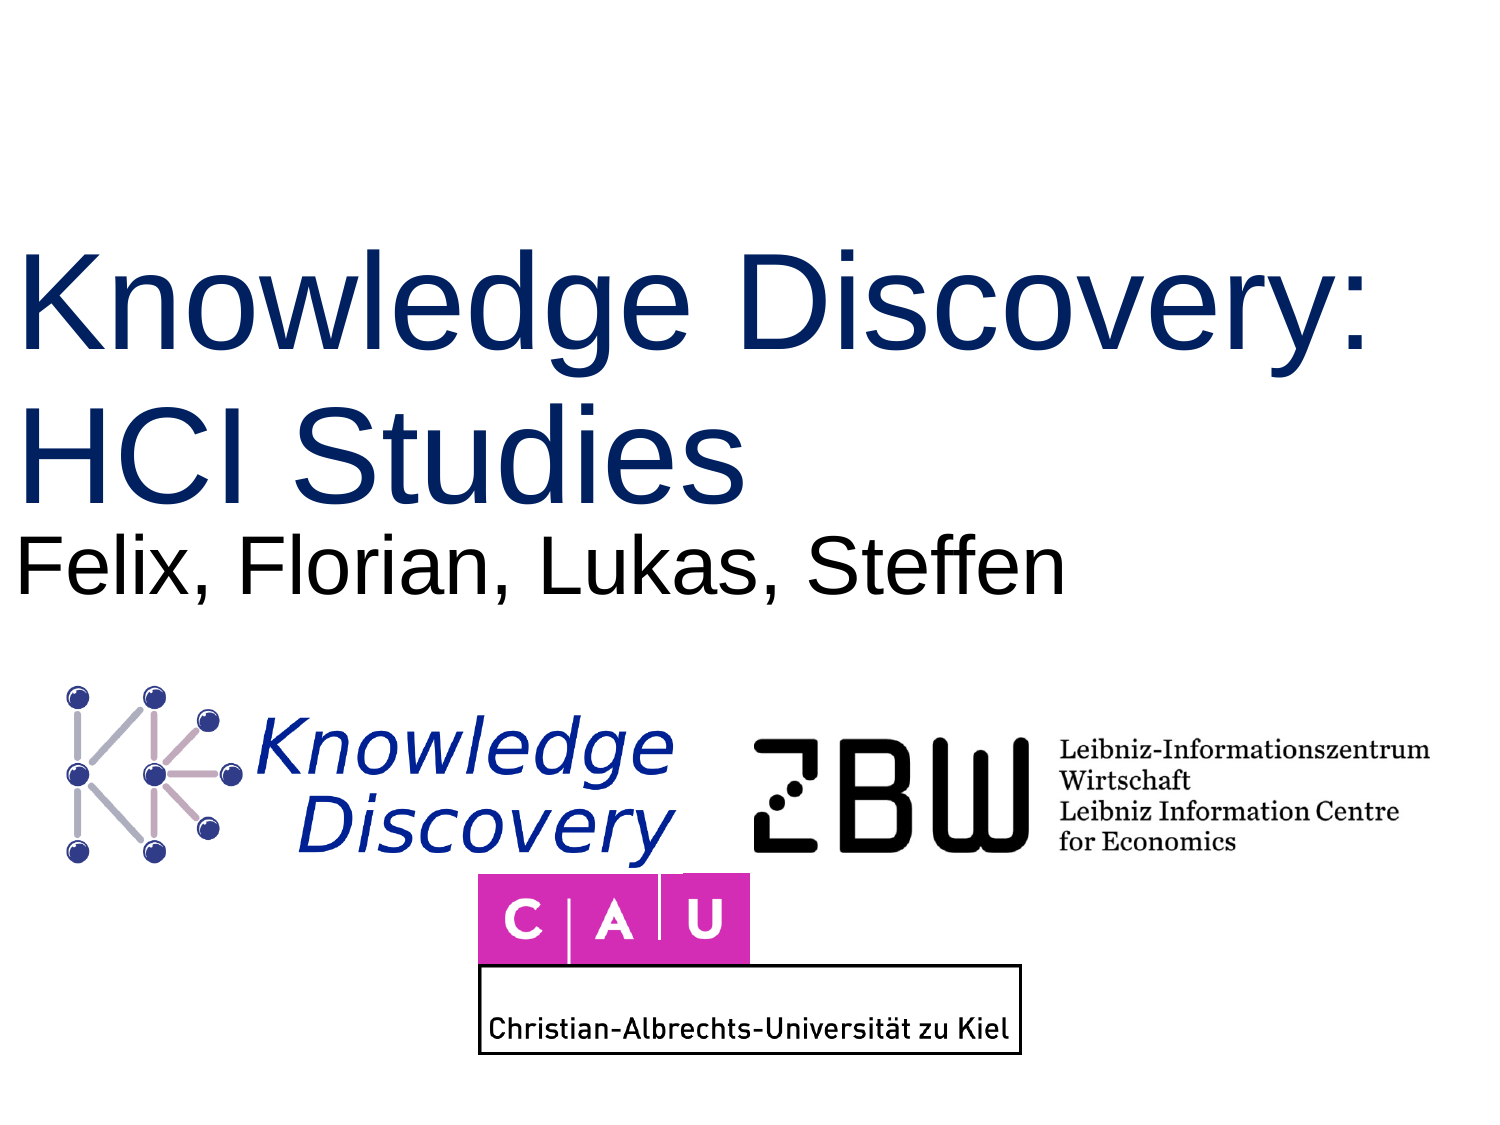

Knowledge Discovery:
HCI Studies
Felix, Florian, Lukas, Steffen